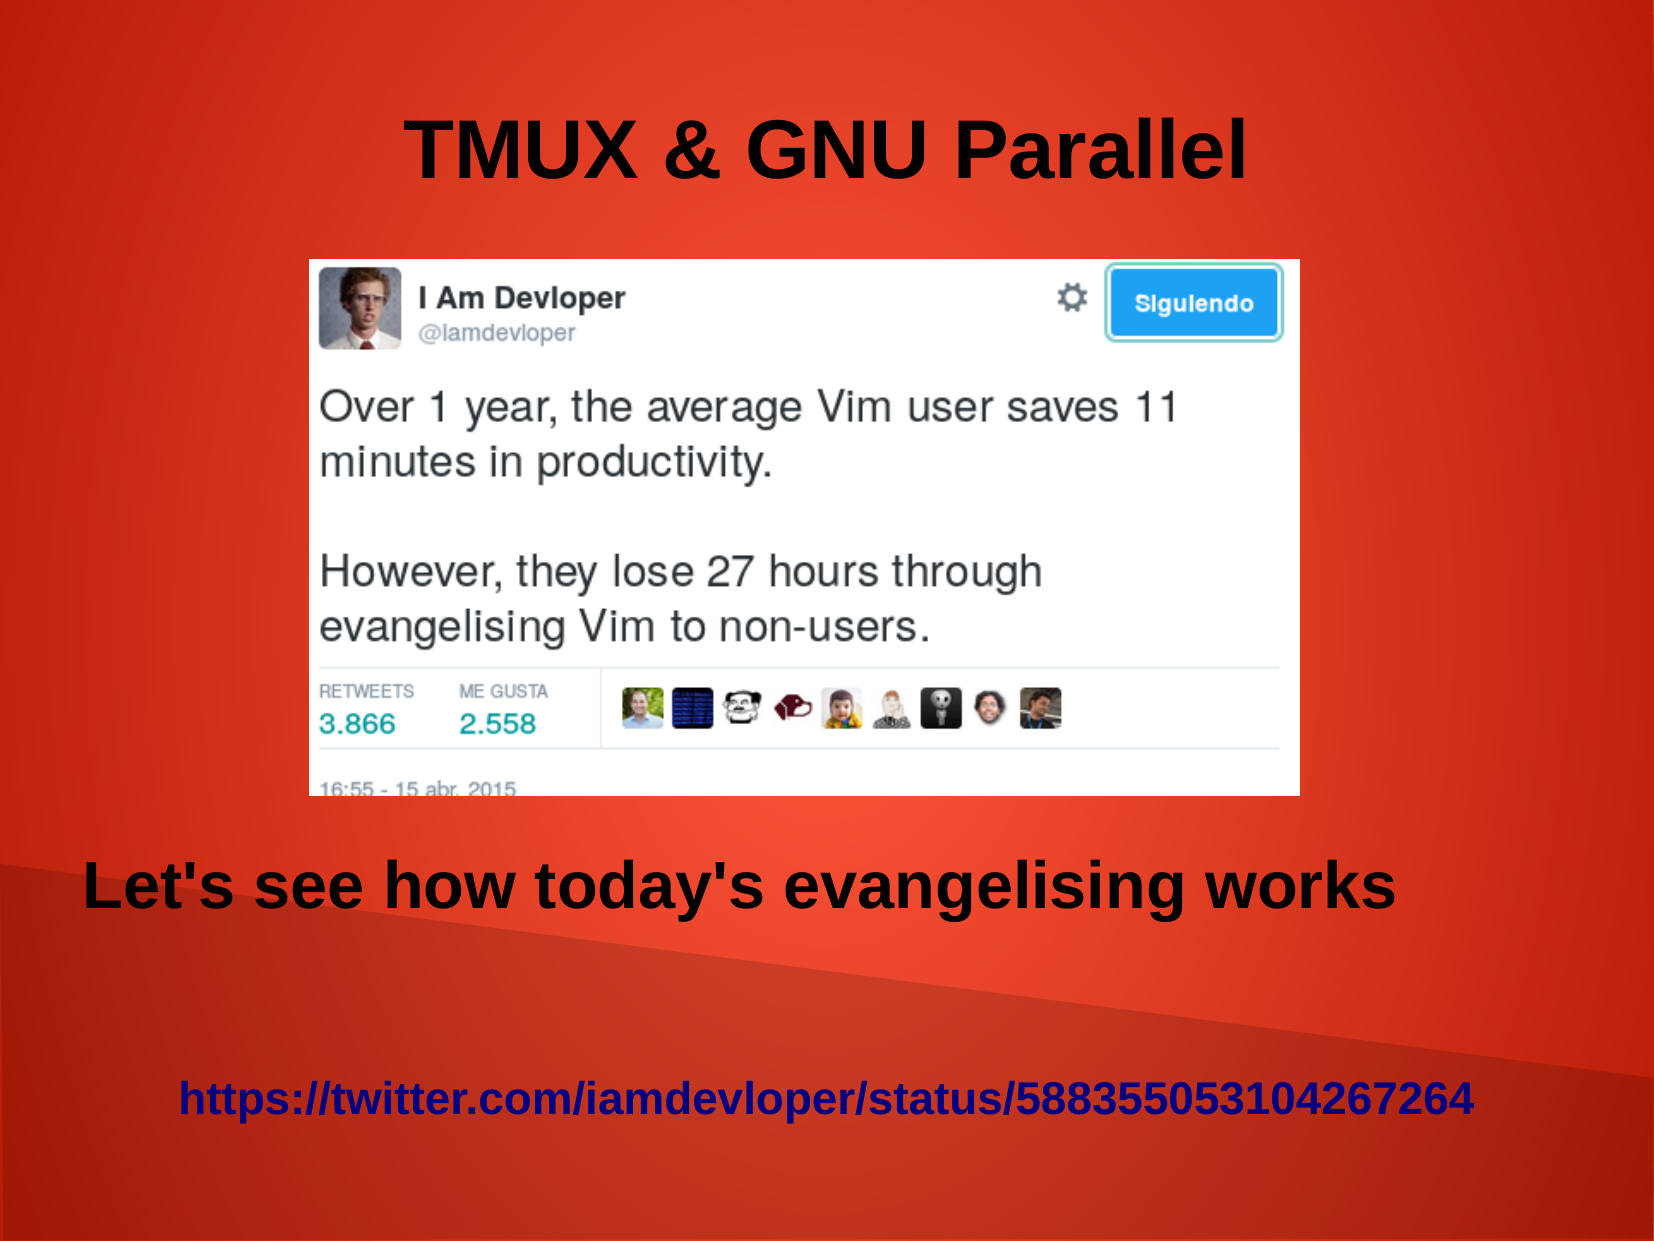

# TMUX & GNU Parallel
Let's see how today's evangelising works
https://twitter.com/iamdevloper/status/588355053104267264